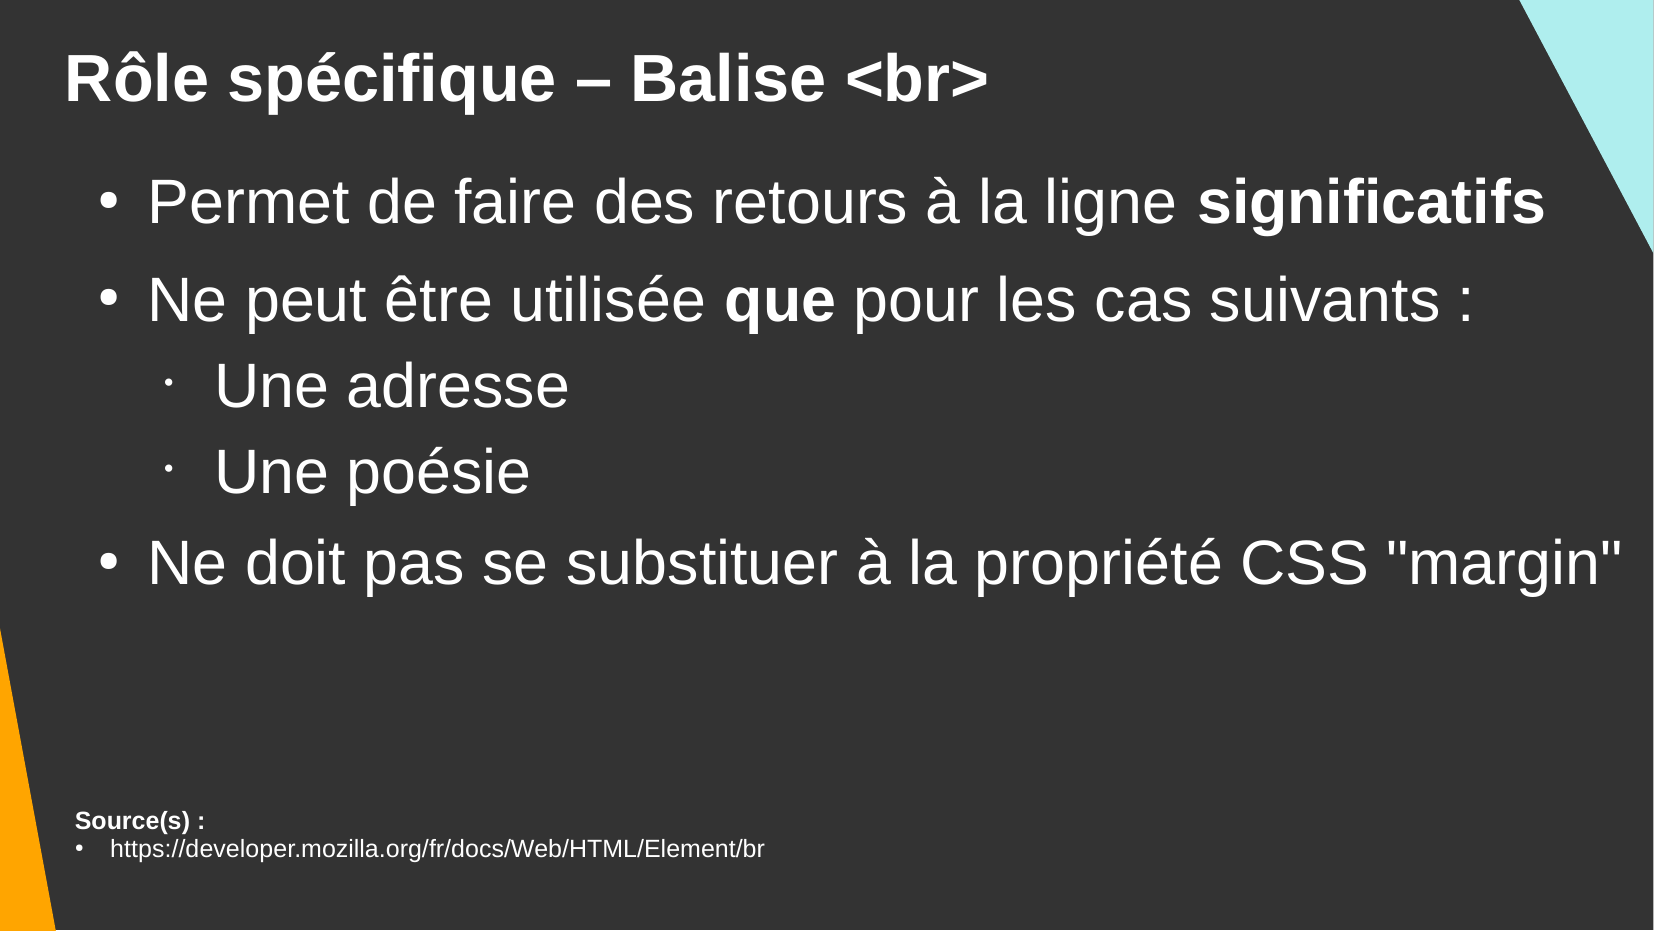

# Rôle spécifique – Balise <br>
Permet de faire des retours à la ligne significatifs
Ne peut être utilisée que pour les cas suivants :
Une adresse
Une poésie
Ne doit pas se substituer à la propriété CSS "margin"
Source(s) :
https://developer.mozilla.org/fr/docs/Web/HTML/Element/br